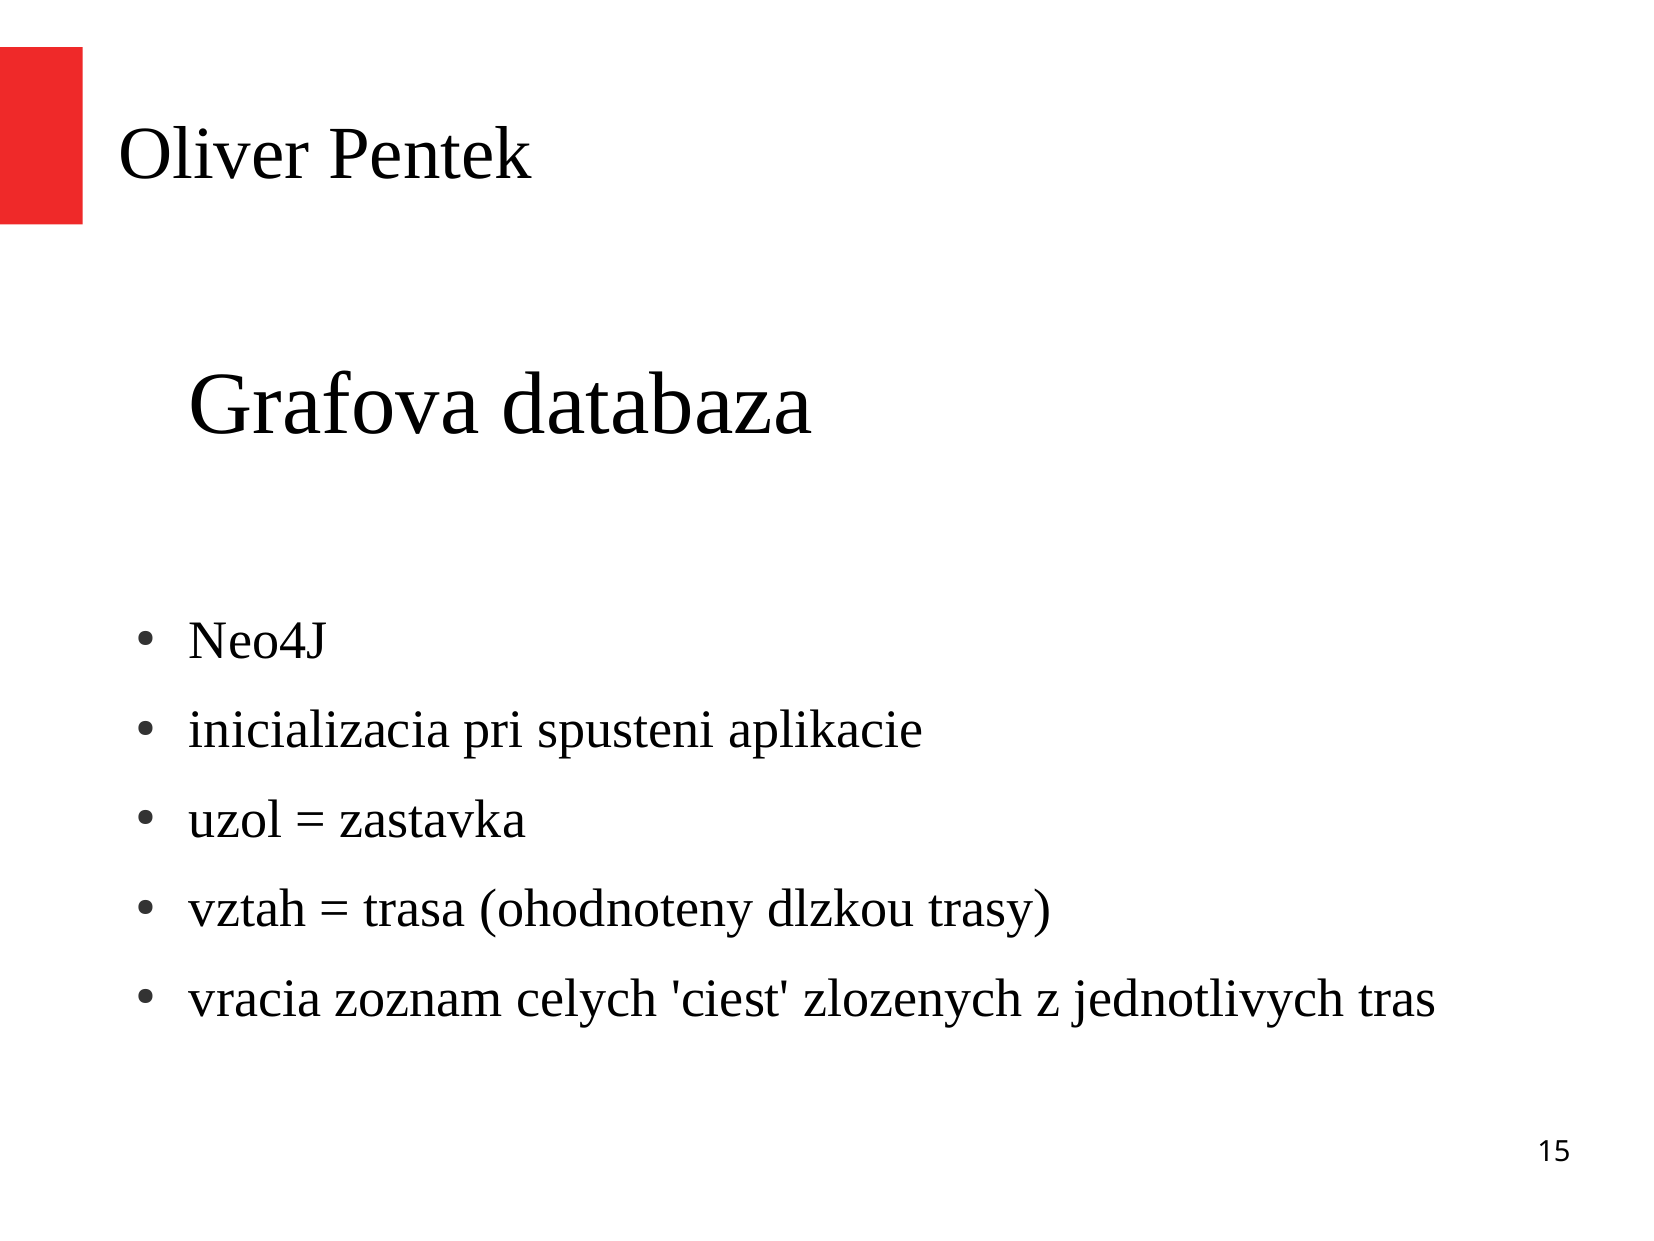

# Oliver Pentek
Grafova databaza
Neo4J
inicializacia pri spusteni aplikacie
uzol = zastavka
vztah = trasa (ohodnoteny dlzkou trasy)
vracia zoznam celych 'ciest' zlozenych z jednotlivych tras
15